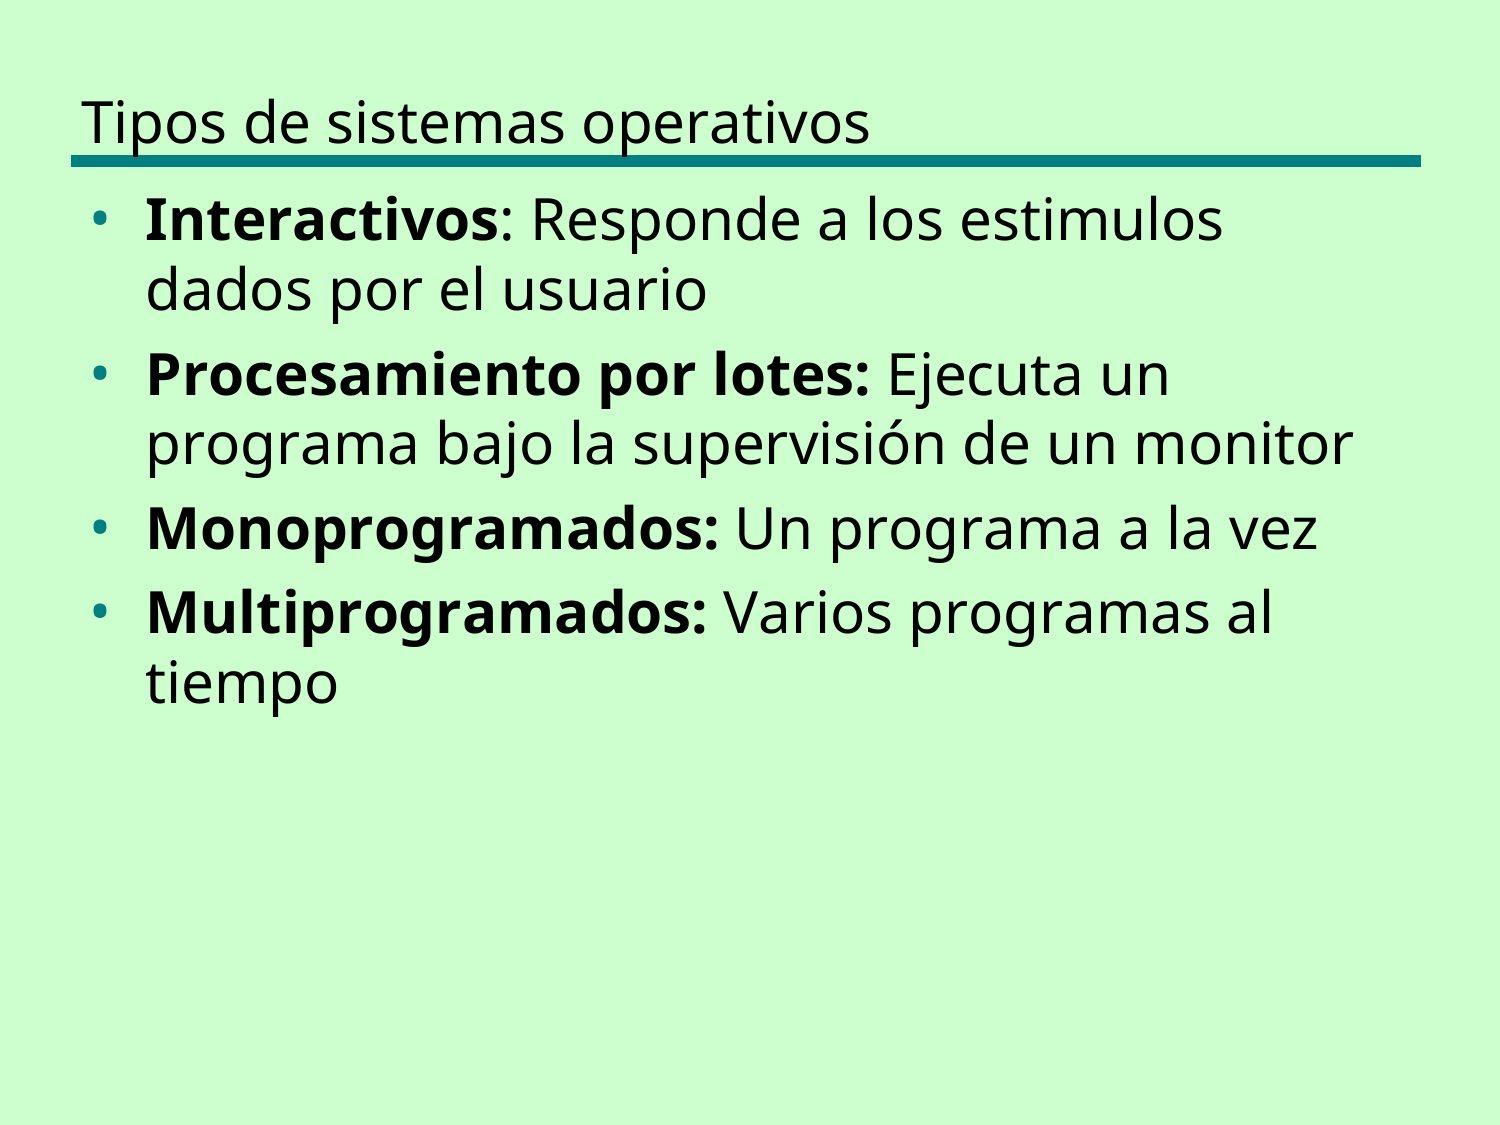

# Tipos de sistemas operativos
Interactivos: Responde a los estimulos dados por el usuario
Procesamiento por lotes: Ejecuta un programa bajo la supervisión de un monitor
Monoprogramados: Un programa a la vez
Multiprogramados: Varios programas al tiempo